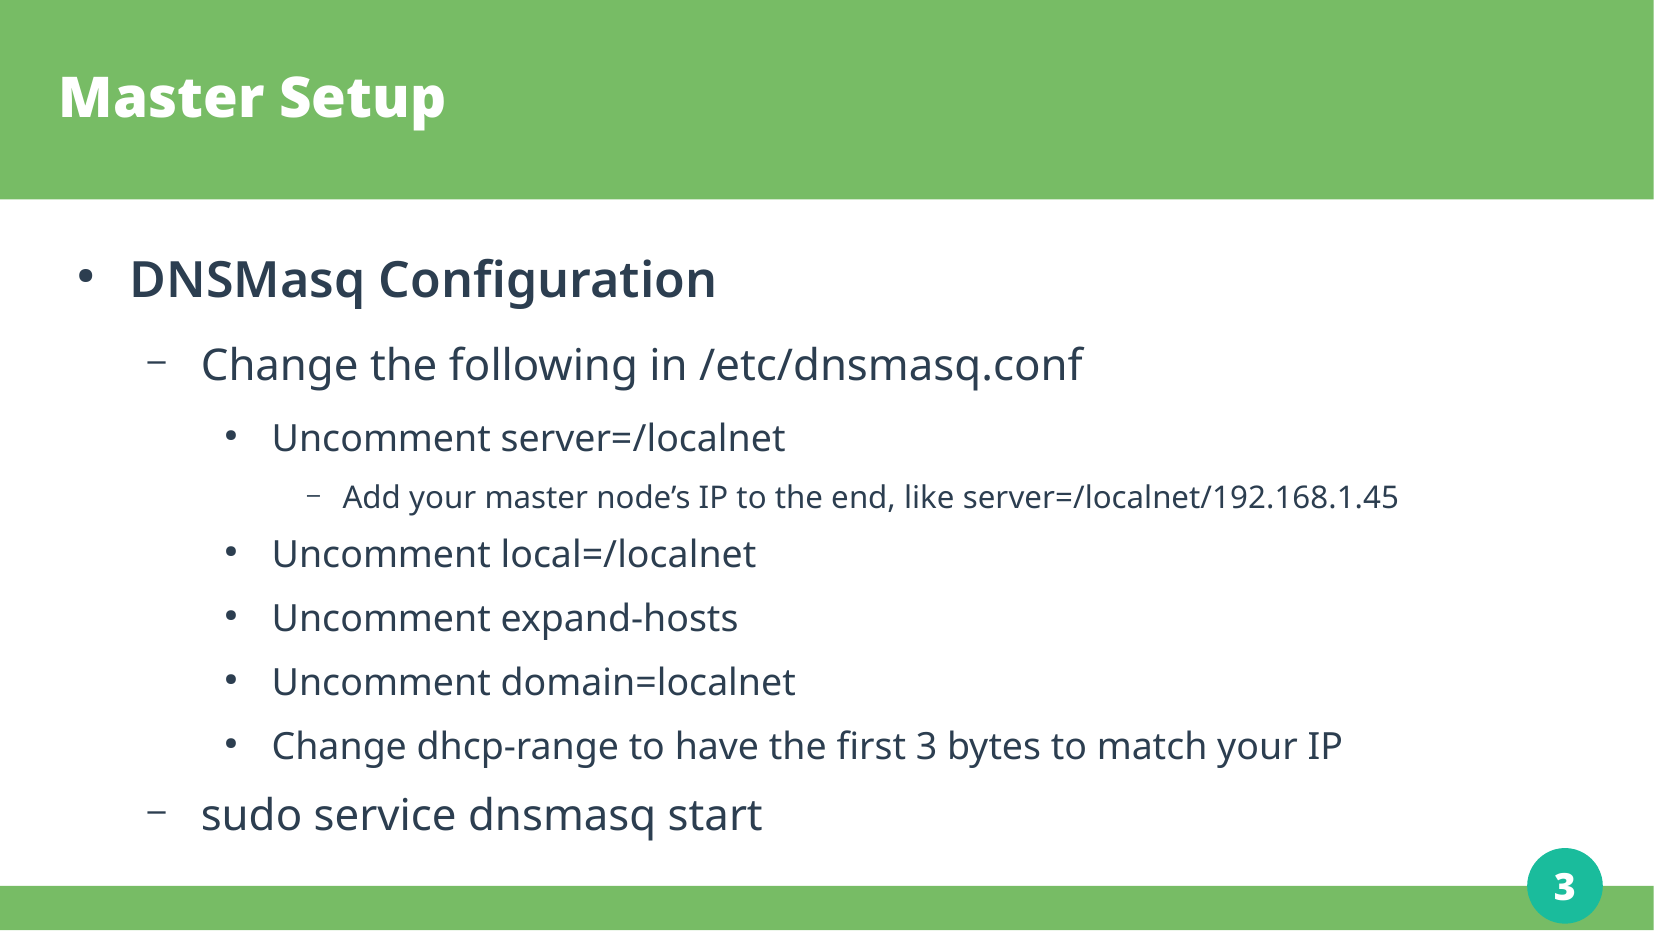

# Master Setup
DNSMasq Configuration
Change the following in /etc/dnsmasq.conf
Uncomment server=/localnet
Add your master node’s IP to the end, like server=/localnet/192.168.1.45
Uncomment local=/localnet
Uncomment expand-hosts
Uncomment domain=localnet
Change dhcp-range to have the first 3 bytes to match your IP
sudo service dnsmasq start